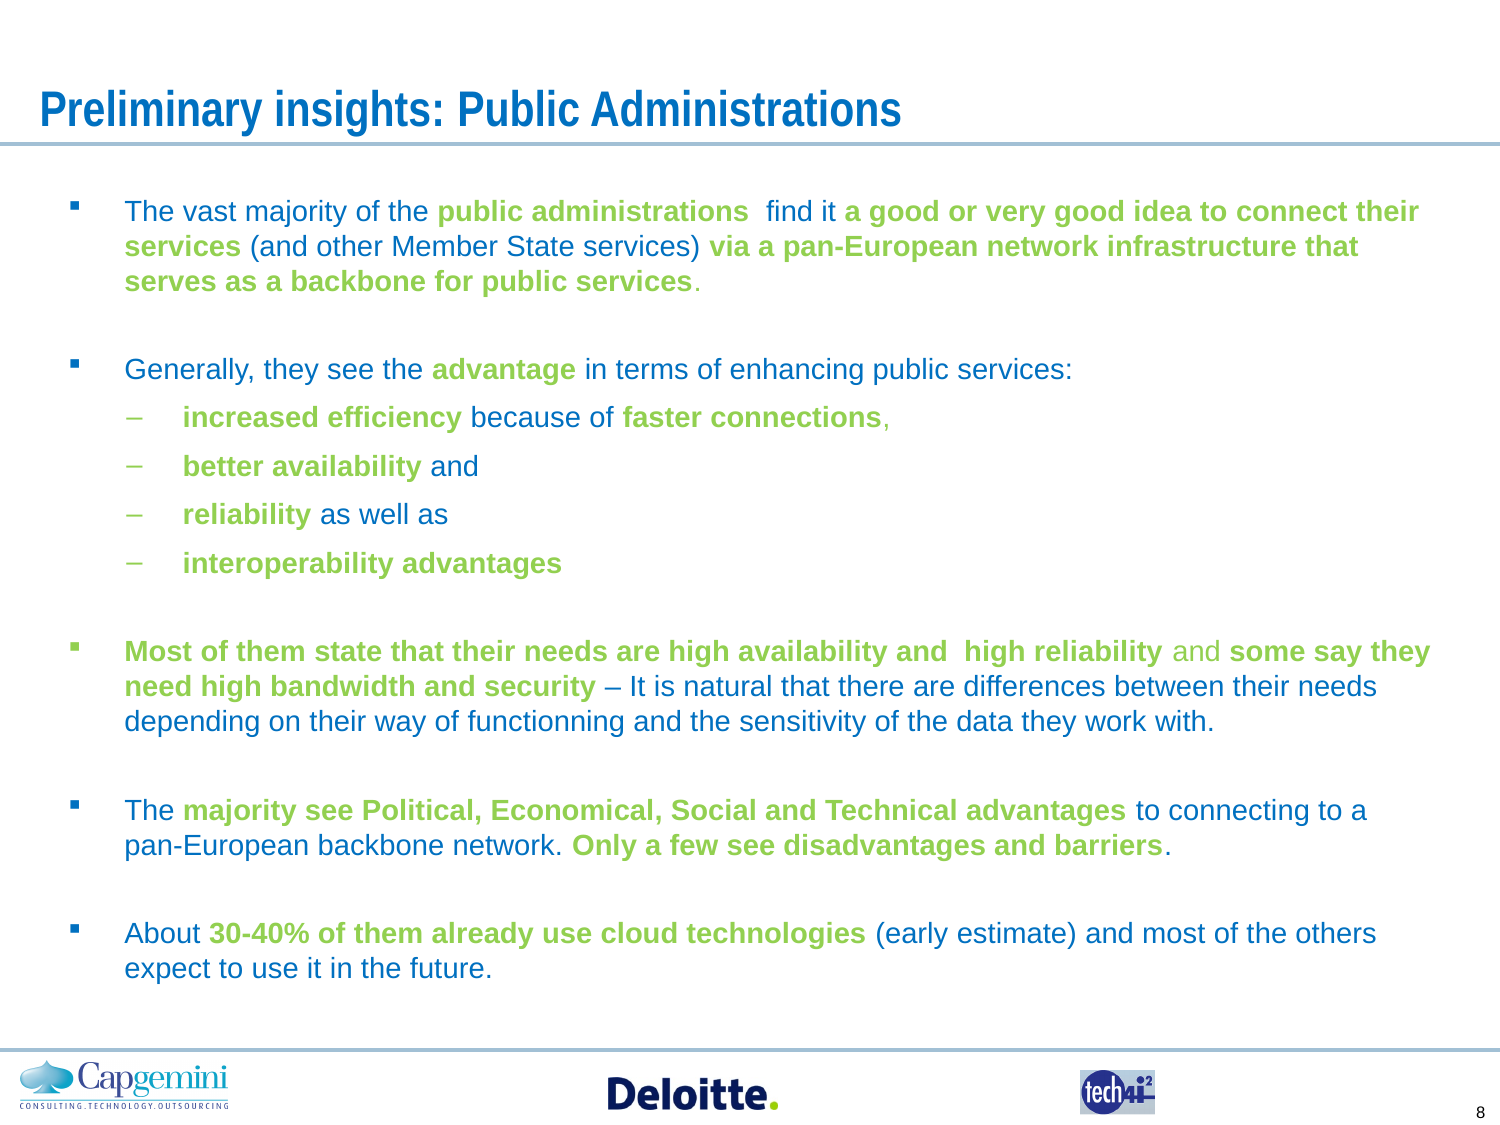

Preliminary insights: Public Administrations
# The vast majority of the public administrations find it a good or very good idea to connect their services (and other Member State services) via a pan-European network infrastructure that serves as a backbone for public services.
Generally, they see the advantage in terms of enhancing public services:
increased efficiency because of faster connections,
better availability and
reliability as well as
interoperability advantages
Most of them state that their needs are high availability and high reliability and some say they need high bandwidth and security – It is natural that there are differences between their needs depending on their way of functionning and the sensitivity of the data they work with.
The majority see Political, Economical, Social and Technical advantages to connecting to a pan-European backbone network. Only a few see disadvantages and barriers.
About 30-40% of them already use cloud technologies (early estimate) and most of the others expect to use it in the future.